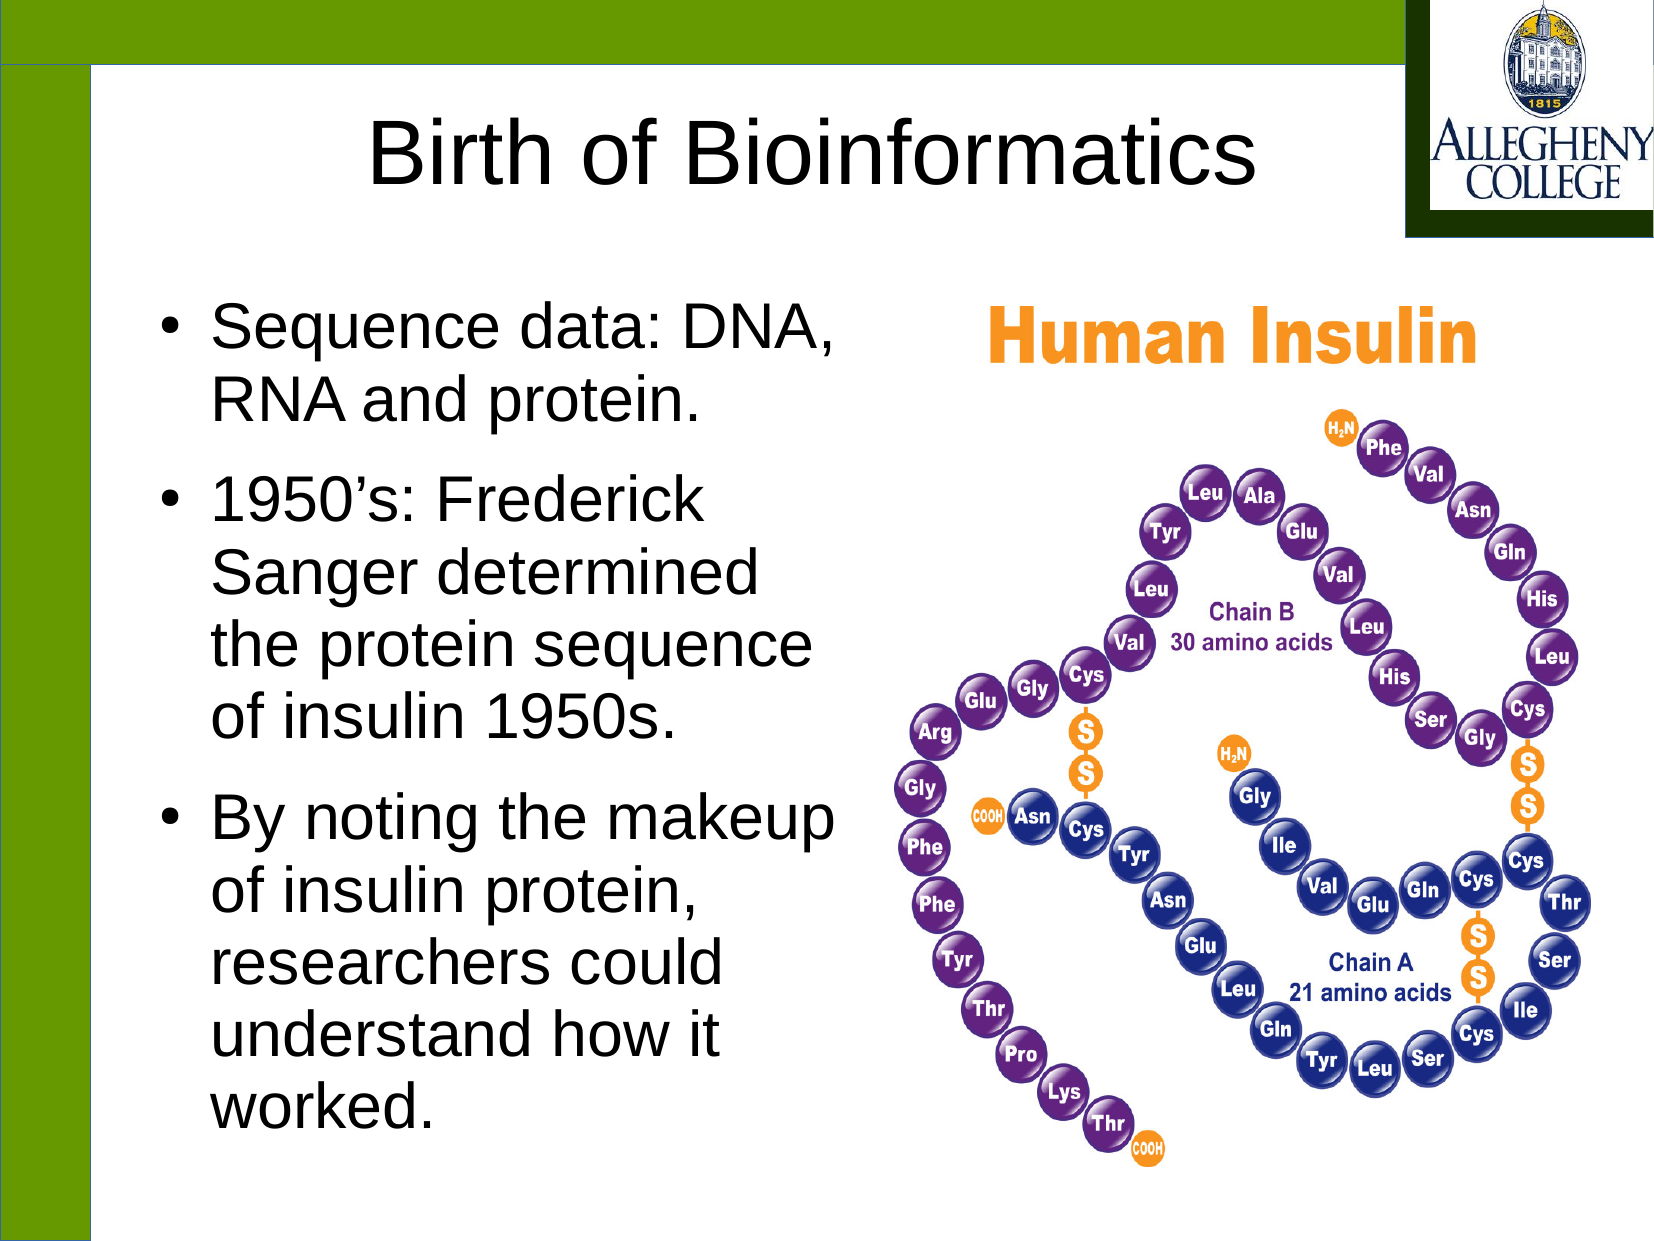

# Birth of Bioinformatics
Sequence data: DNA, RNA and protein.
1950’s: Frederick Sanger determined the protein sequence of insulin 1950s.
By noting the makeup of insulin protein, researchers could understand how it worked.